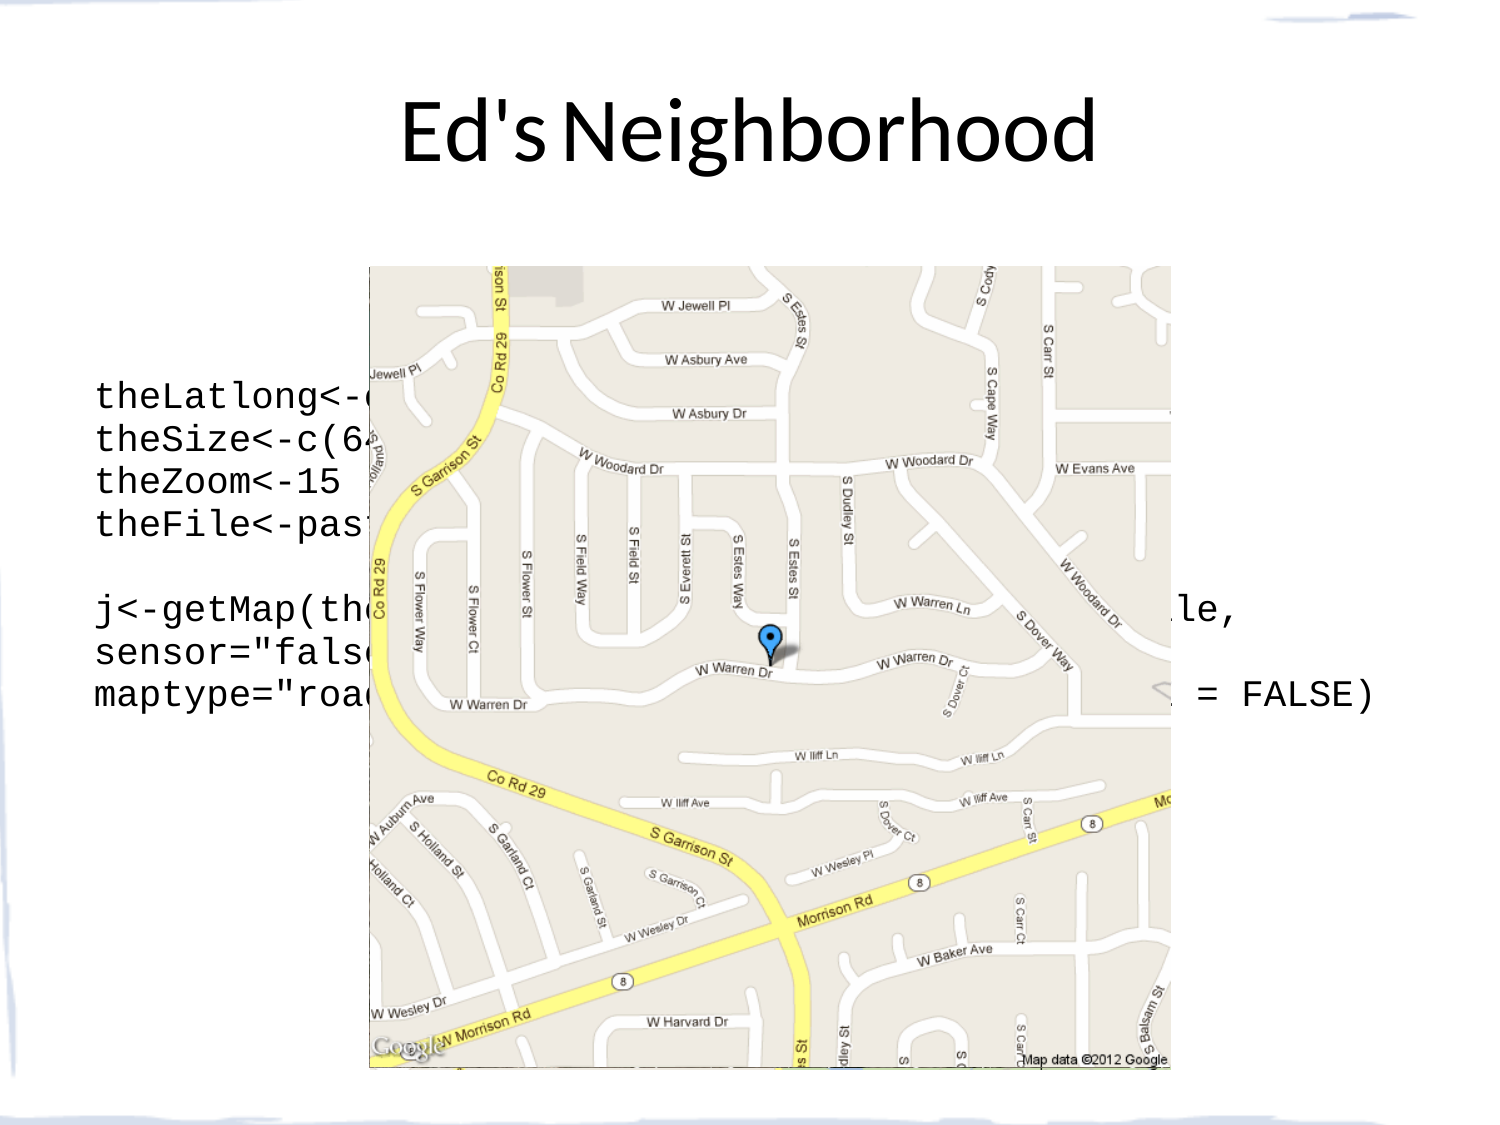

# Ed's Neighborhood
theLatlong<-c(39.676247541279,-105.0955752856)
theSize<-c(640,640)
theZoom<-15
theFile<-paste("map",theZoom,".png")
j<-getMap(theLatlong,zoom=theZoom,destfile=theFile,
sensor="false", size=theSize,format="png", maptype="roadmap",RETURNIMAGE = FALSE, GRAYSCALE = FALSE)